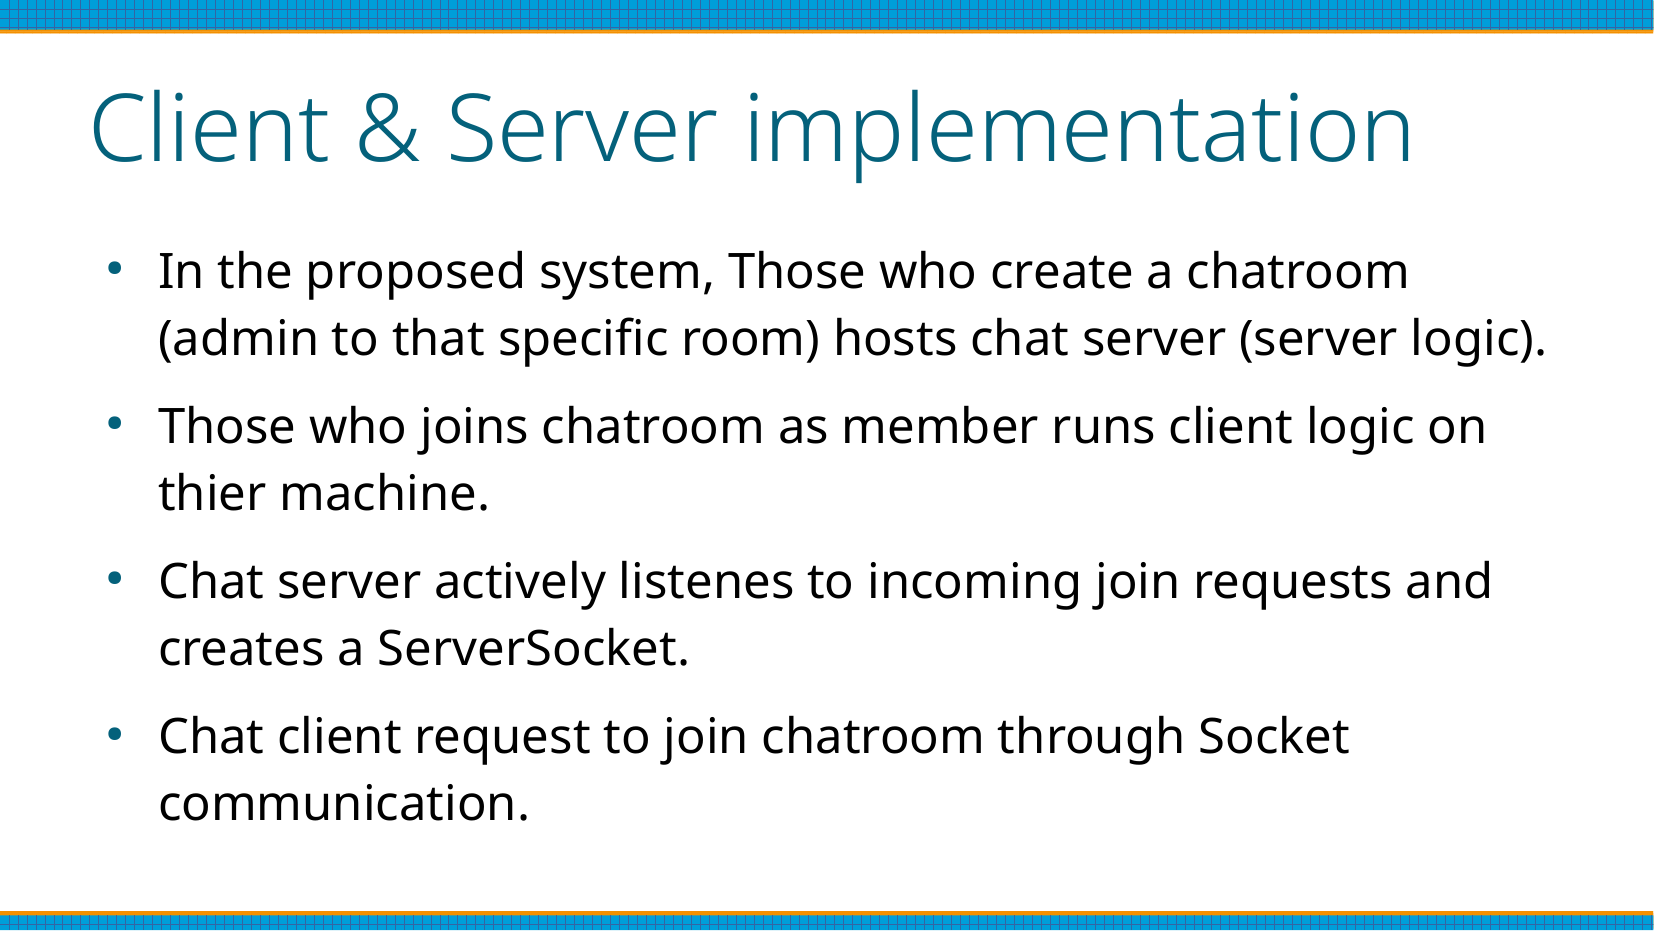

# Client & Server implementation
In the proposed system, Those who create a chatroom (admin to that specific room) hosts chat server (server logic).
Those who joins chatroom as member runs client logic on thier machine.
Chat server actively listenes to incoming join requests and creates a ServerSocket.
Chat client request to join chatroom through Socket communication.